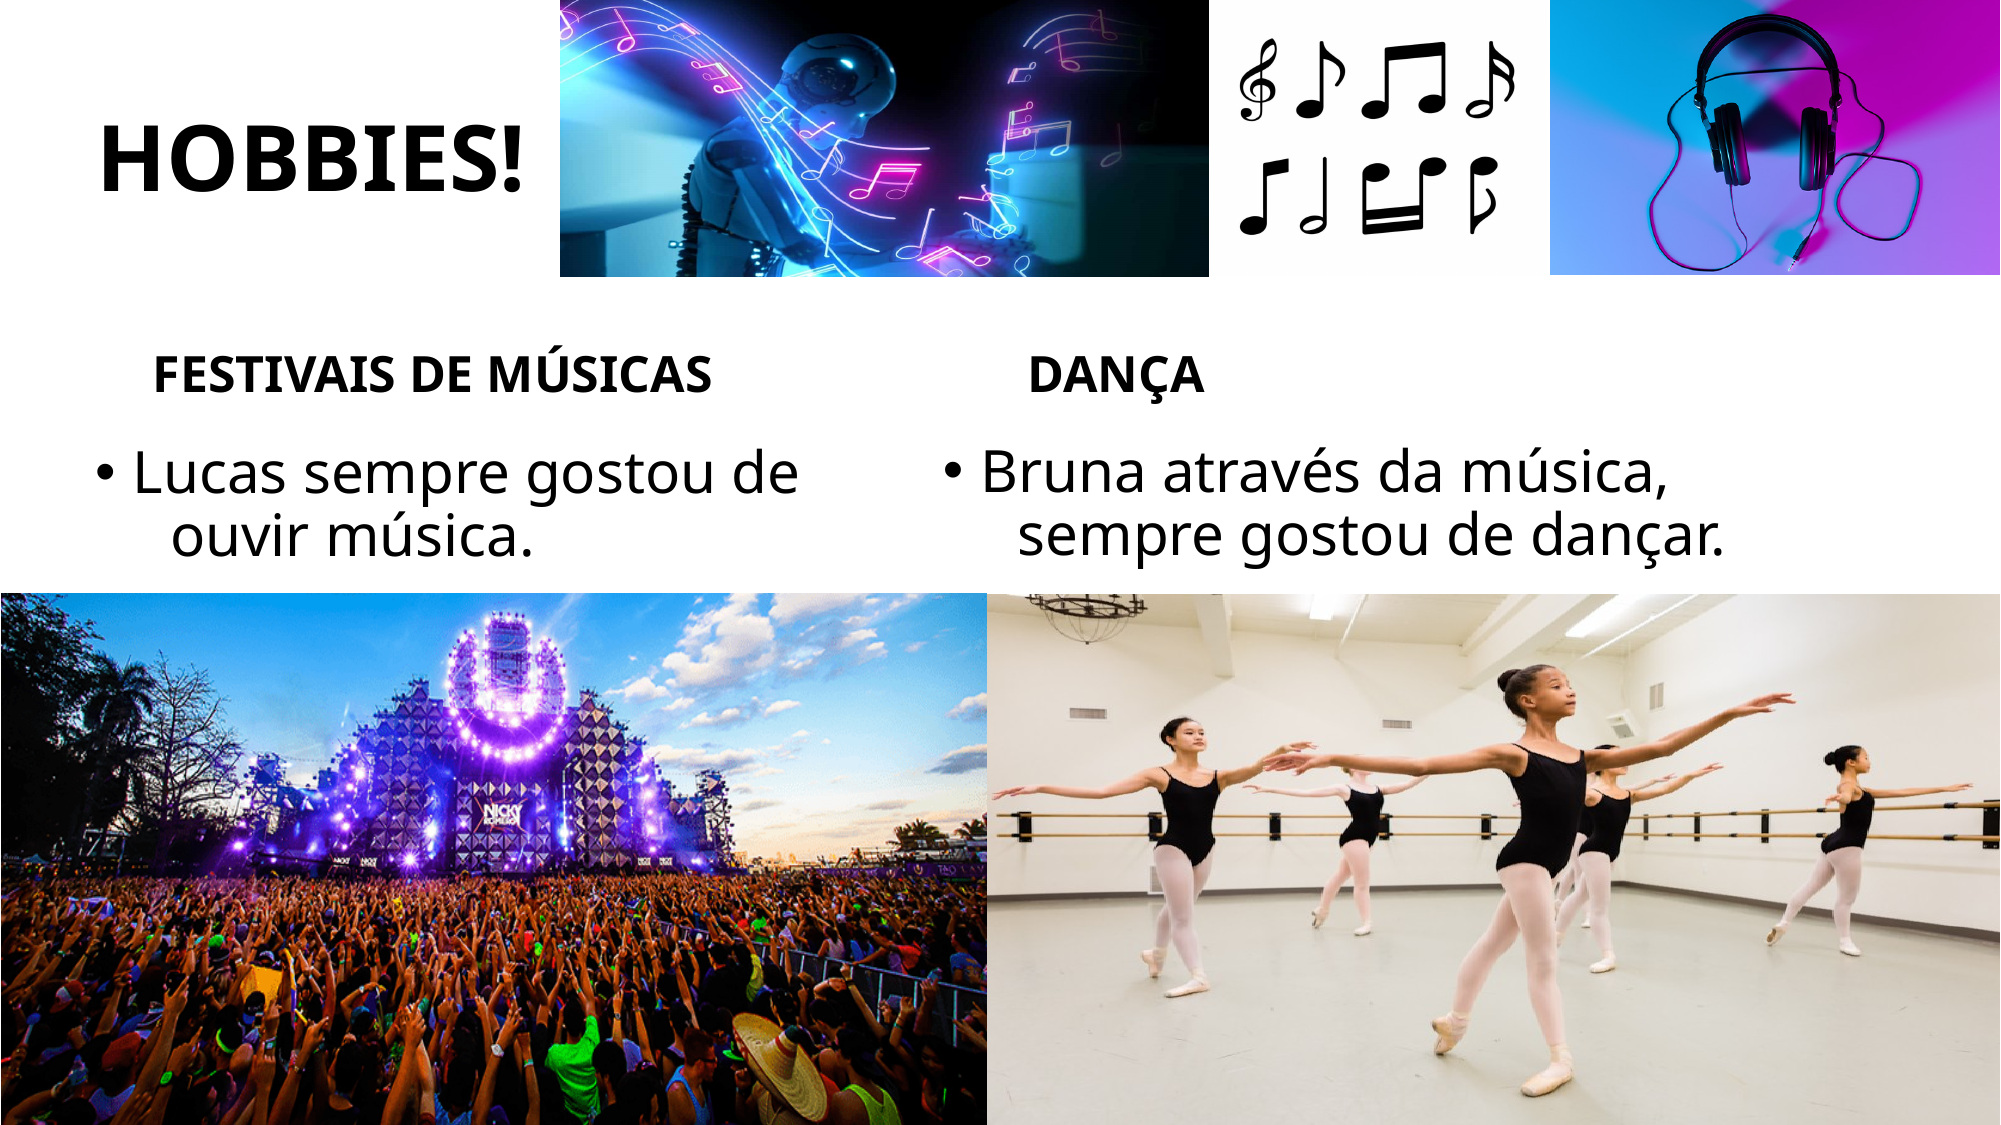

# HOBBIES!
FESTIVAIS DE MÚSICAS
DANÇA
Bruna através da música, sempre gostou de dançar.
Lucas sempre gostou de ouvir música.